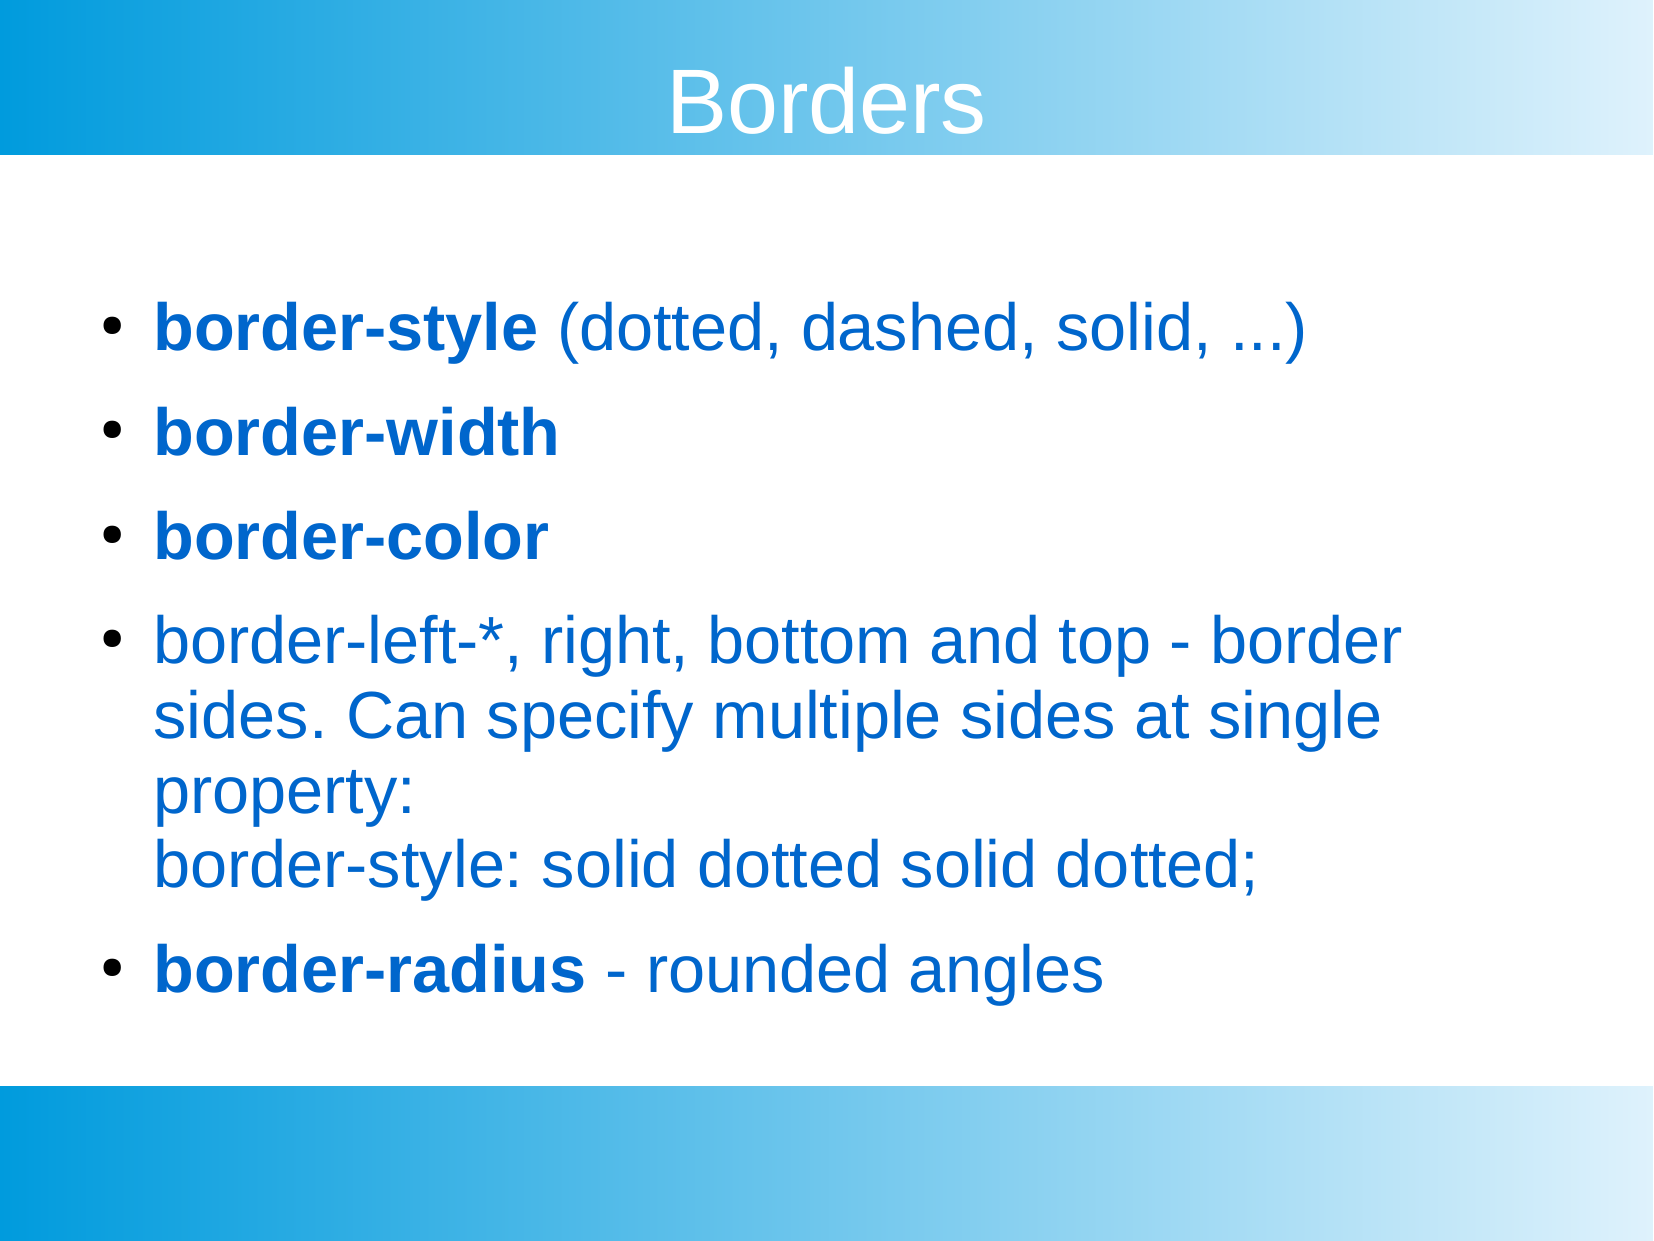

# Borders
border-style (dotted, dashed, solid, ...)
border-width
border-color
border-left-*, right, bottom and top - border sides. Can specify multiple sides at single property:
border-style: solid dotted solid dotted;
border-radius - rounded angles